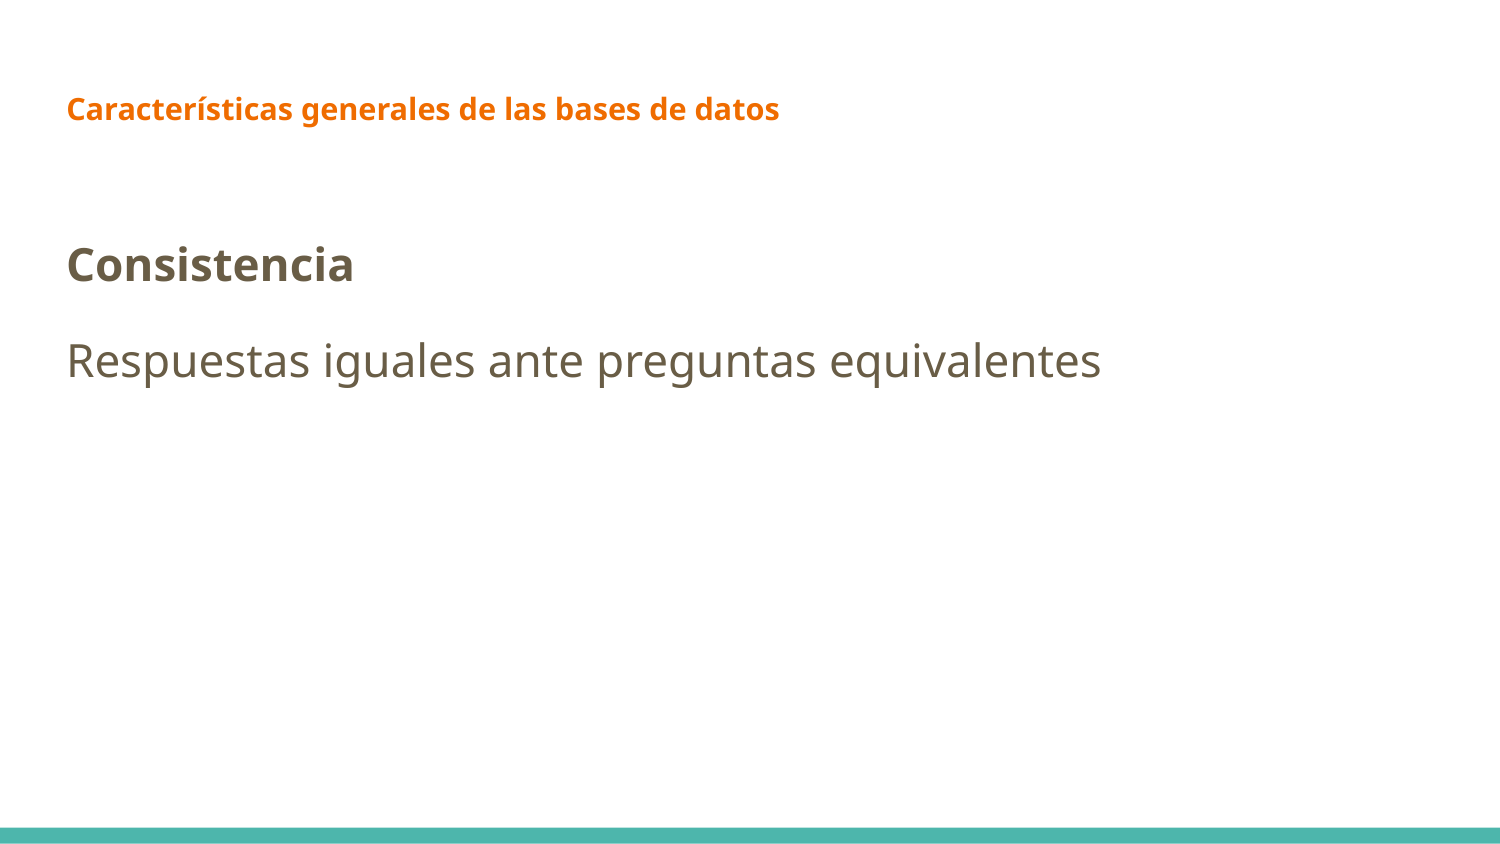

Características generales de las bases de datos
# Consistencia
Respuestas iguales ante preguntas equivalentes